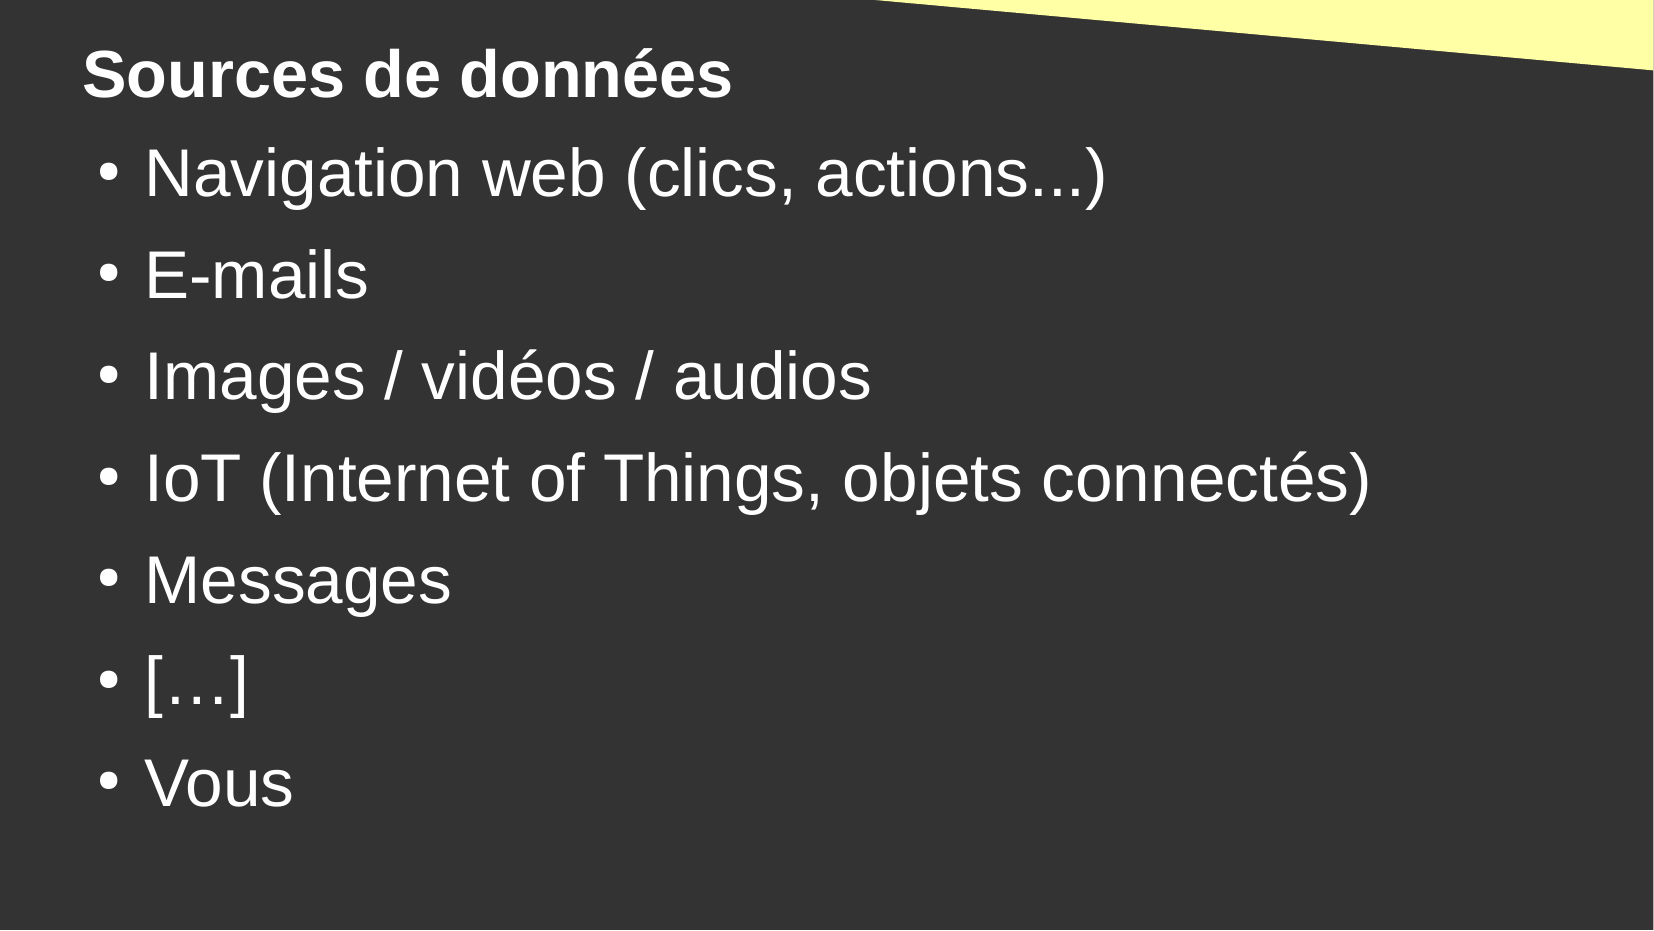

# Sources de données
Navigation web (clics, actions...)
E-mails
Images / vidéos / audios
IoT (Internet of Things, objets connectés)
Messages
[…]
Vous